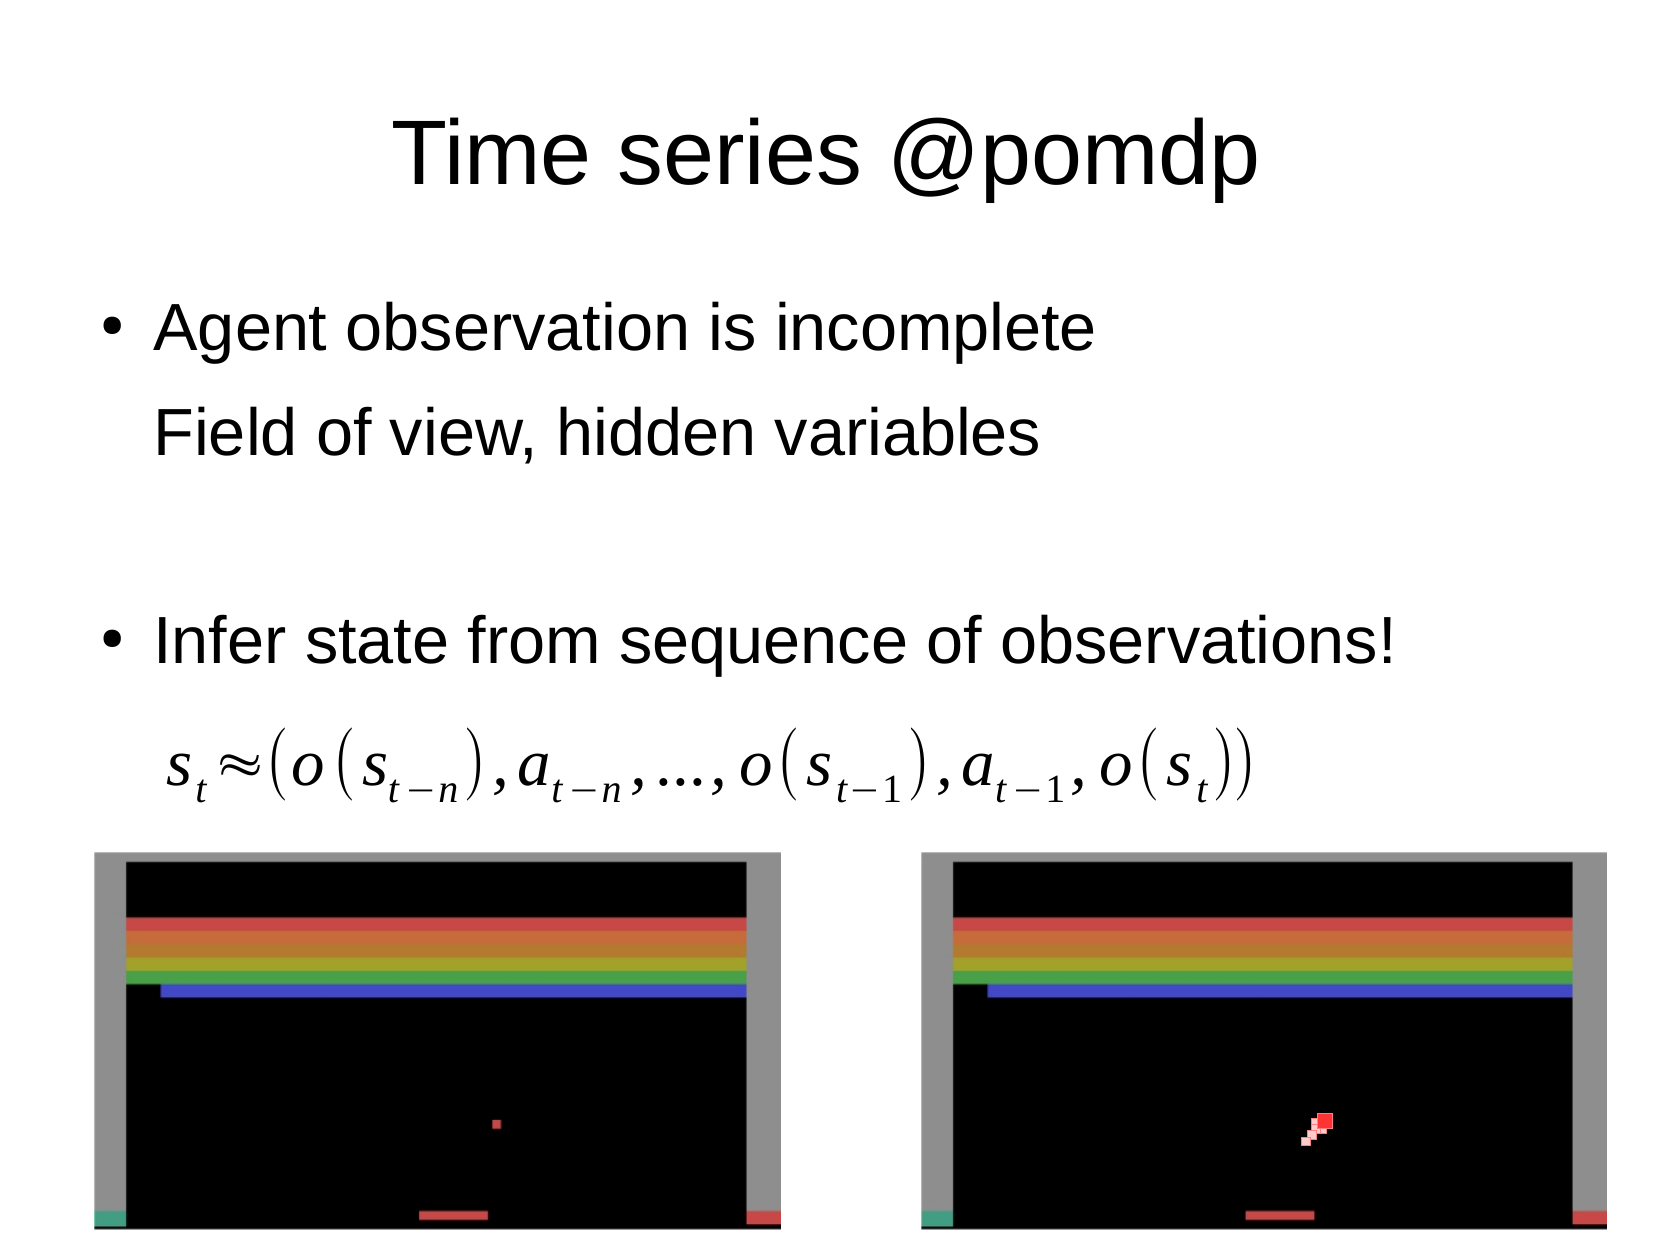

# Time series @pomdp
Agent observation is incomplete
Field of view, hidden variables
Infer state from sequence of observations!
6